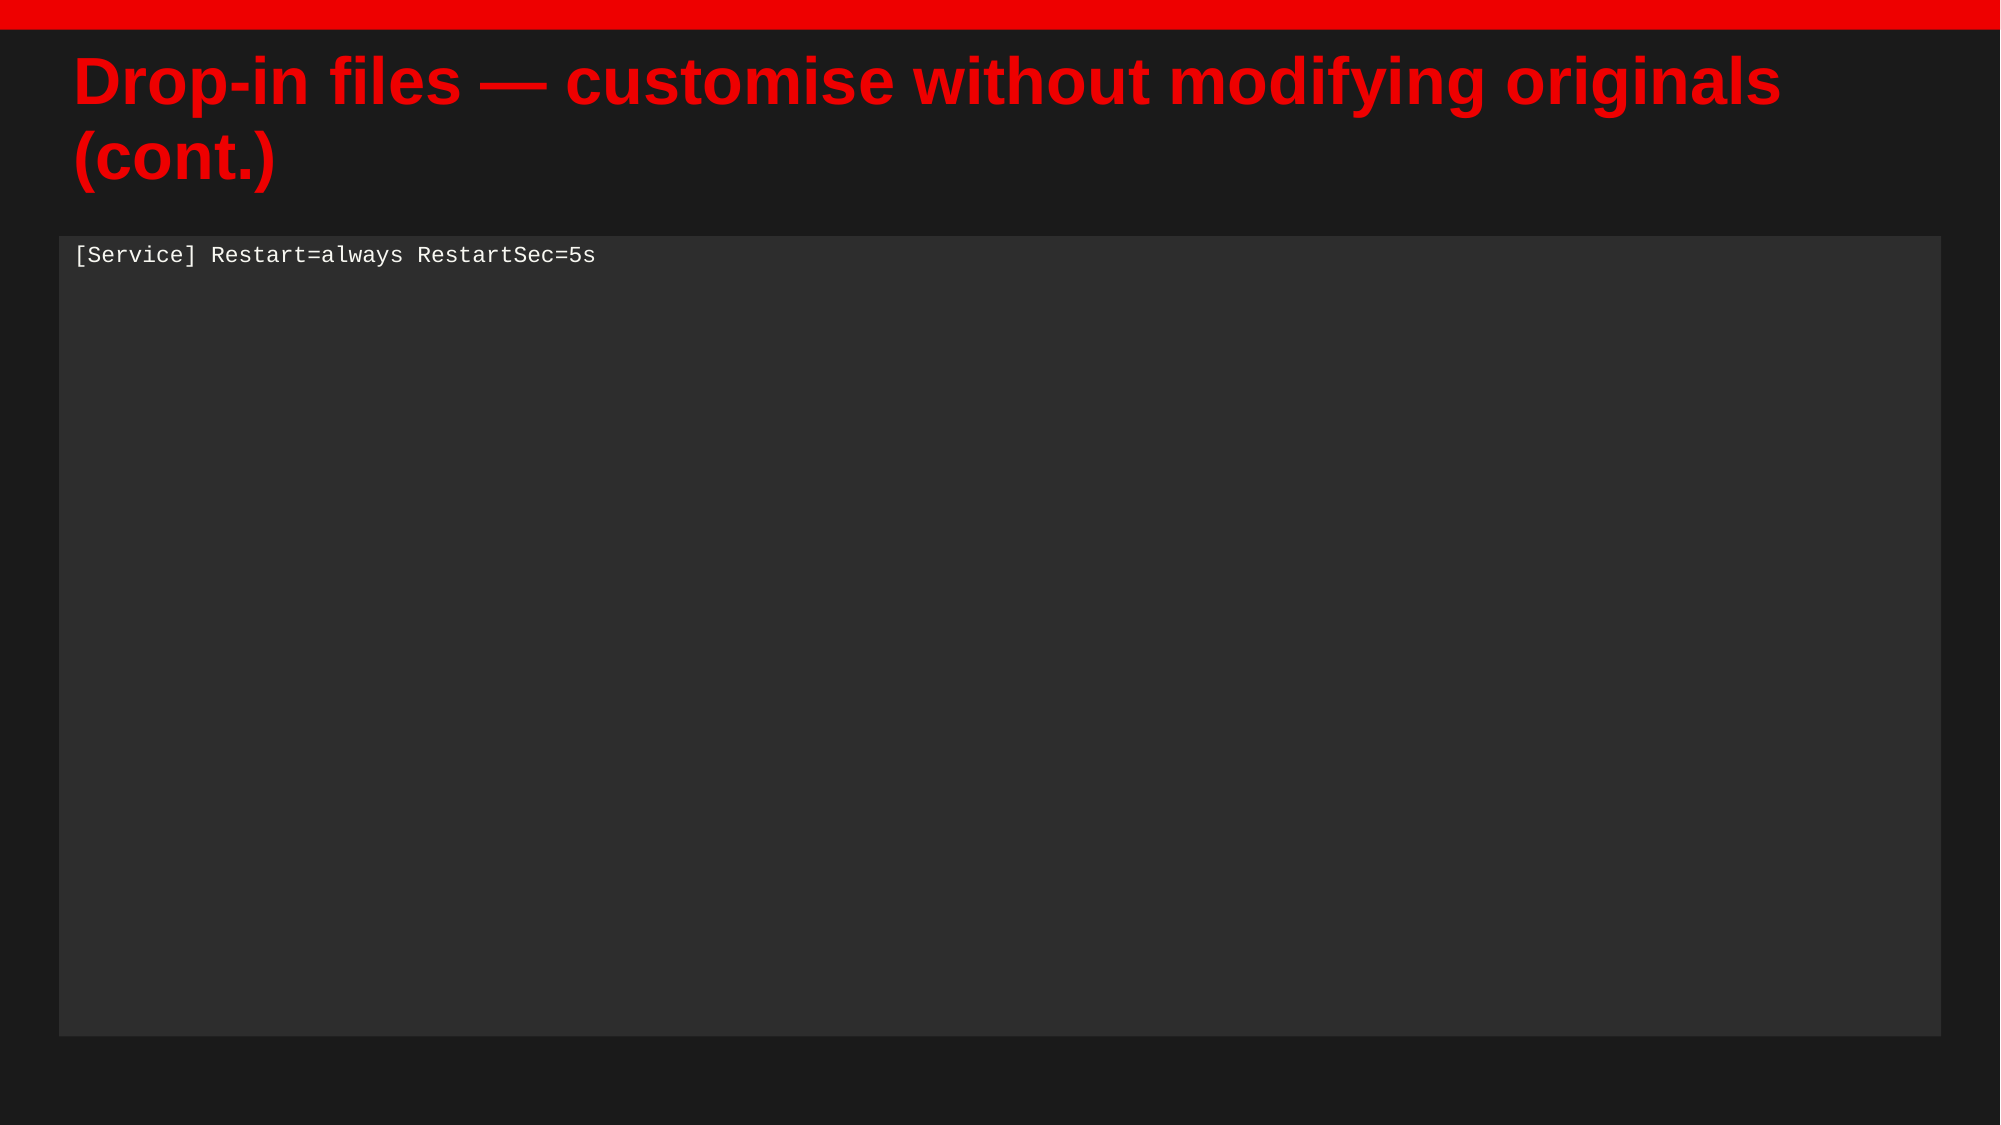

Drop-in files — customise without modifying originals (cont.)
[Service] Restart=always RestartSec=5s